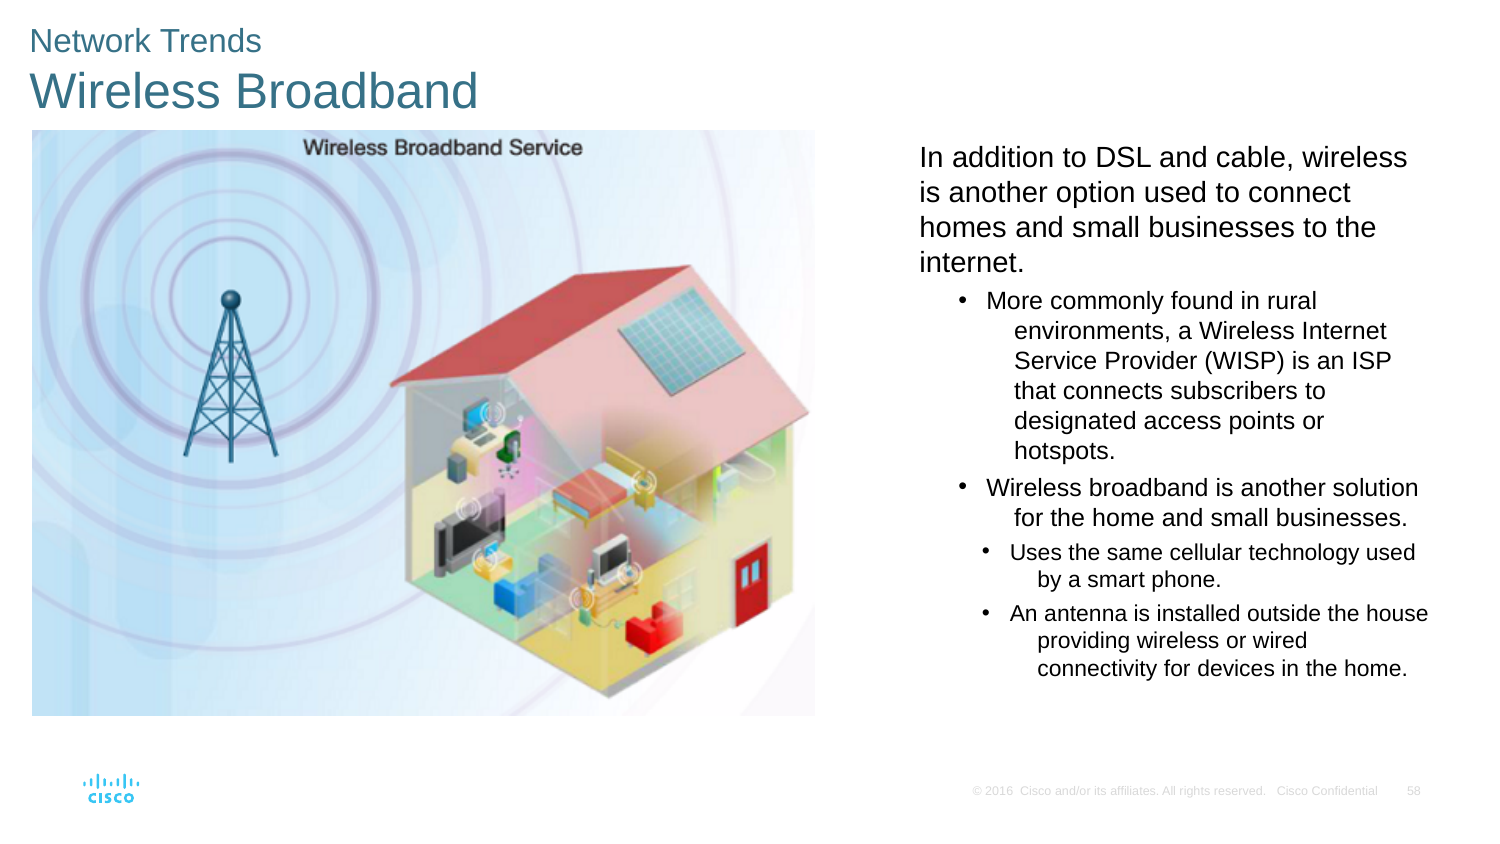

# Network Trends Wireless Broadband
In addition to DSL and cable, wireless is another option used to connect homes and small businesses to the internet.
More commonly found in rural environments, a Wireless Internet Service Provider (WISP) is an ISP that connects subscribers to designated access points or hotspots.
Wireless broadband is another solution for the home and small businesses.
Uses the same cellular technology used by a smart phone.
An antenna is installed outside the house providing wireless or wired connectivity for devices in the home.